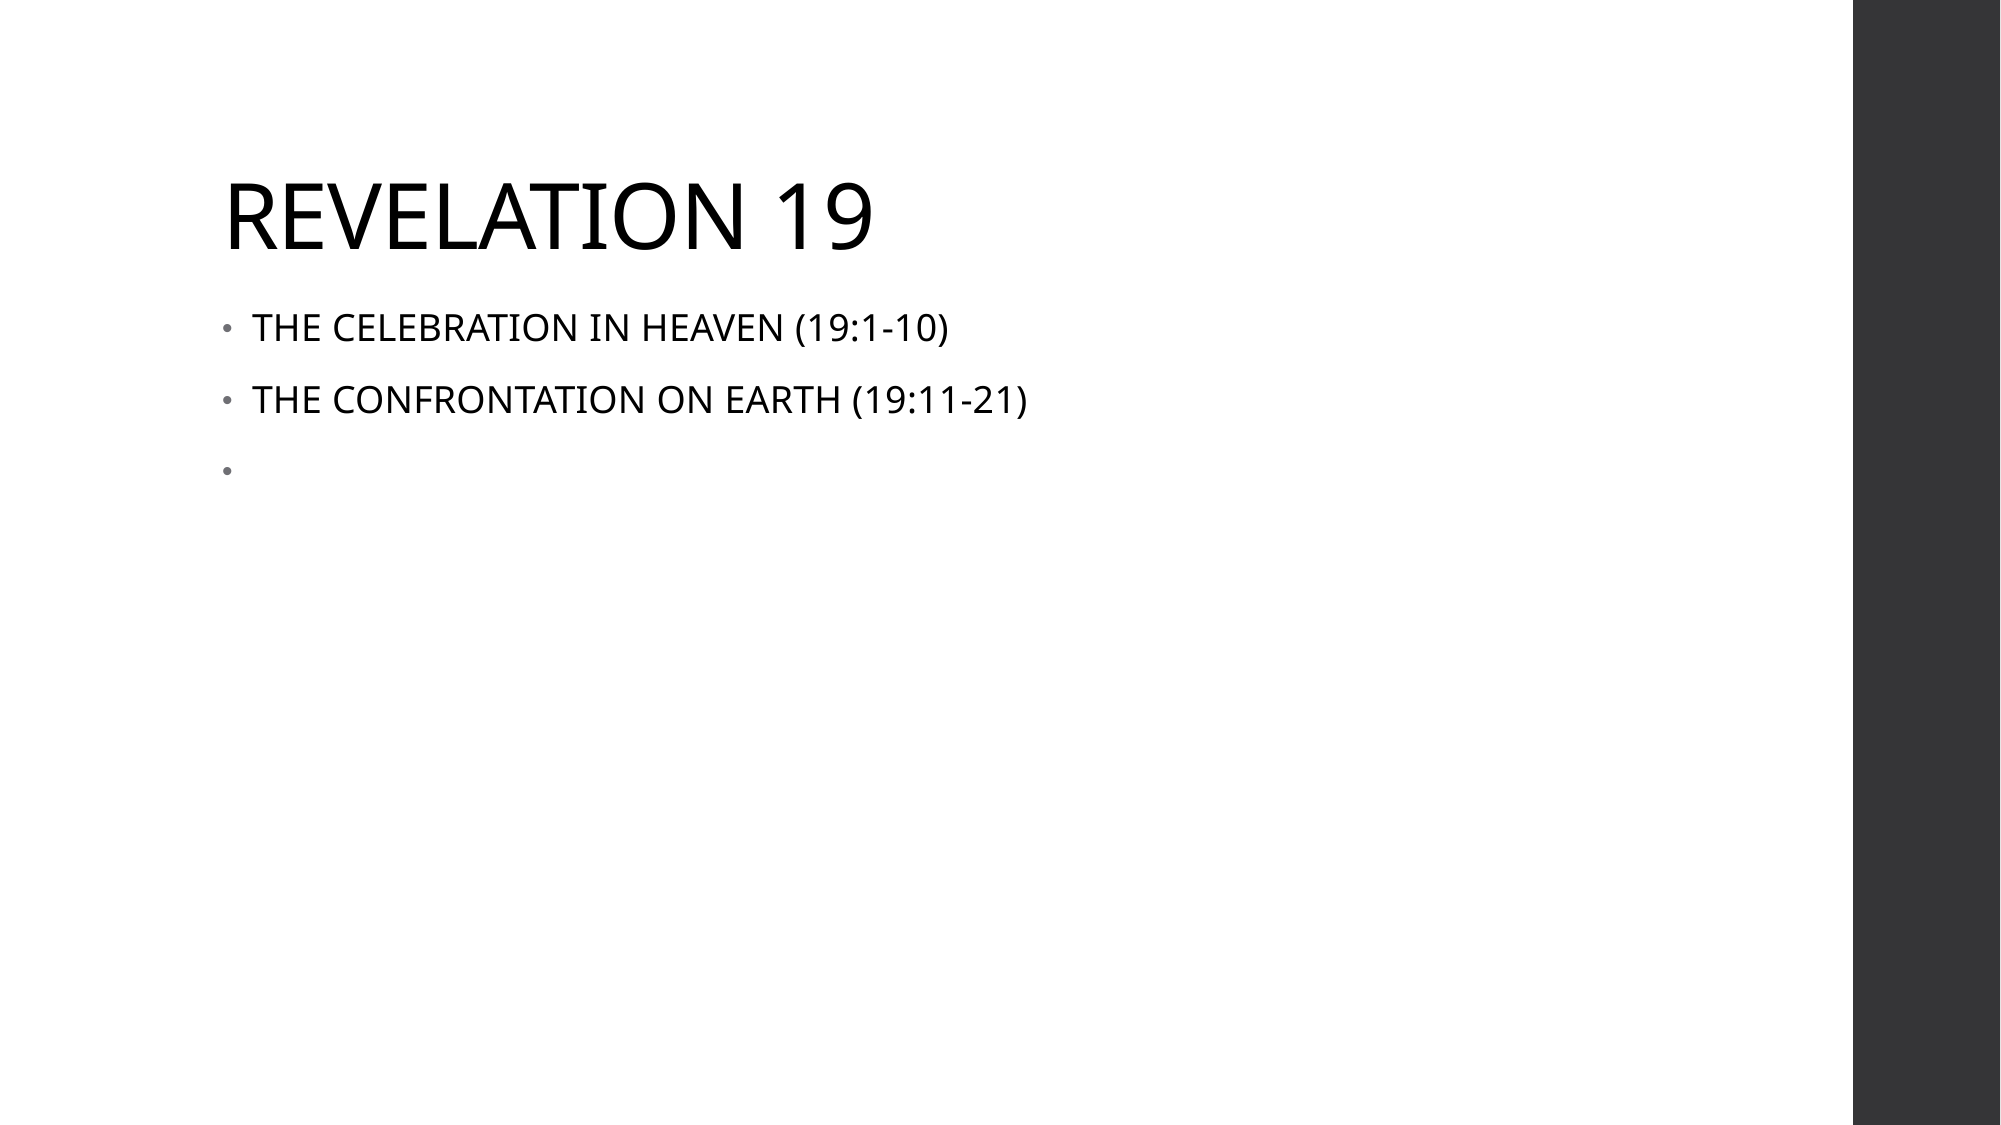

# REVELATION 19
THE CELEBRATION IN HEAVEN (19:1-10)
THE CONFRONTATION ON EARTH (19:11-21)